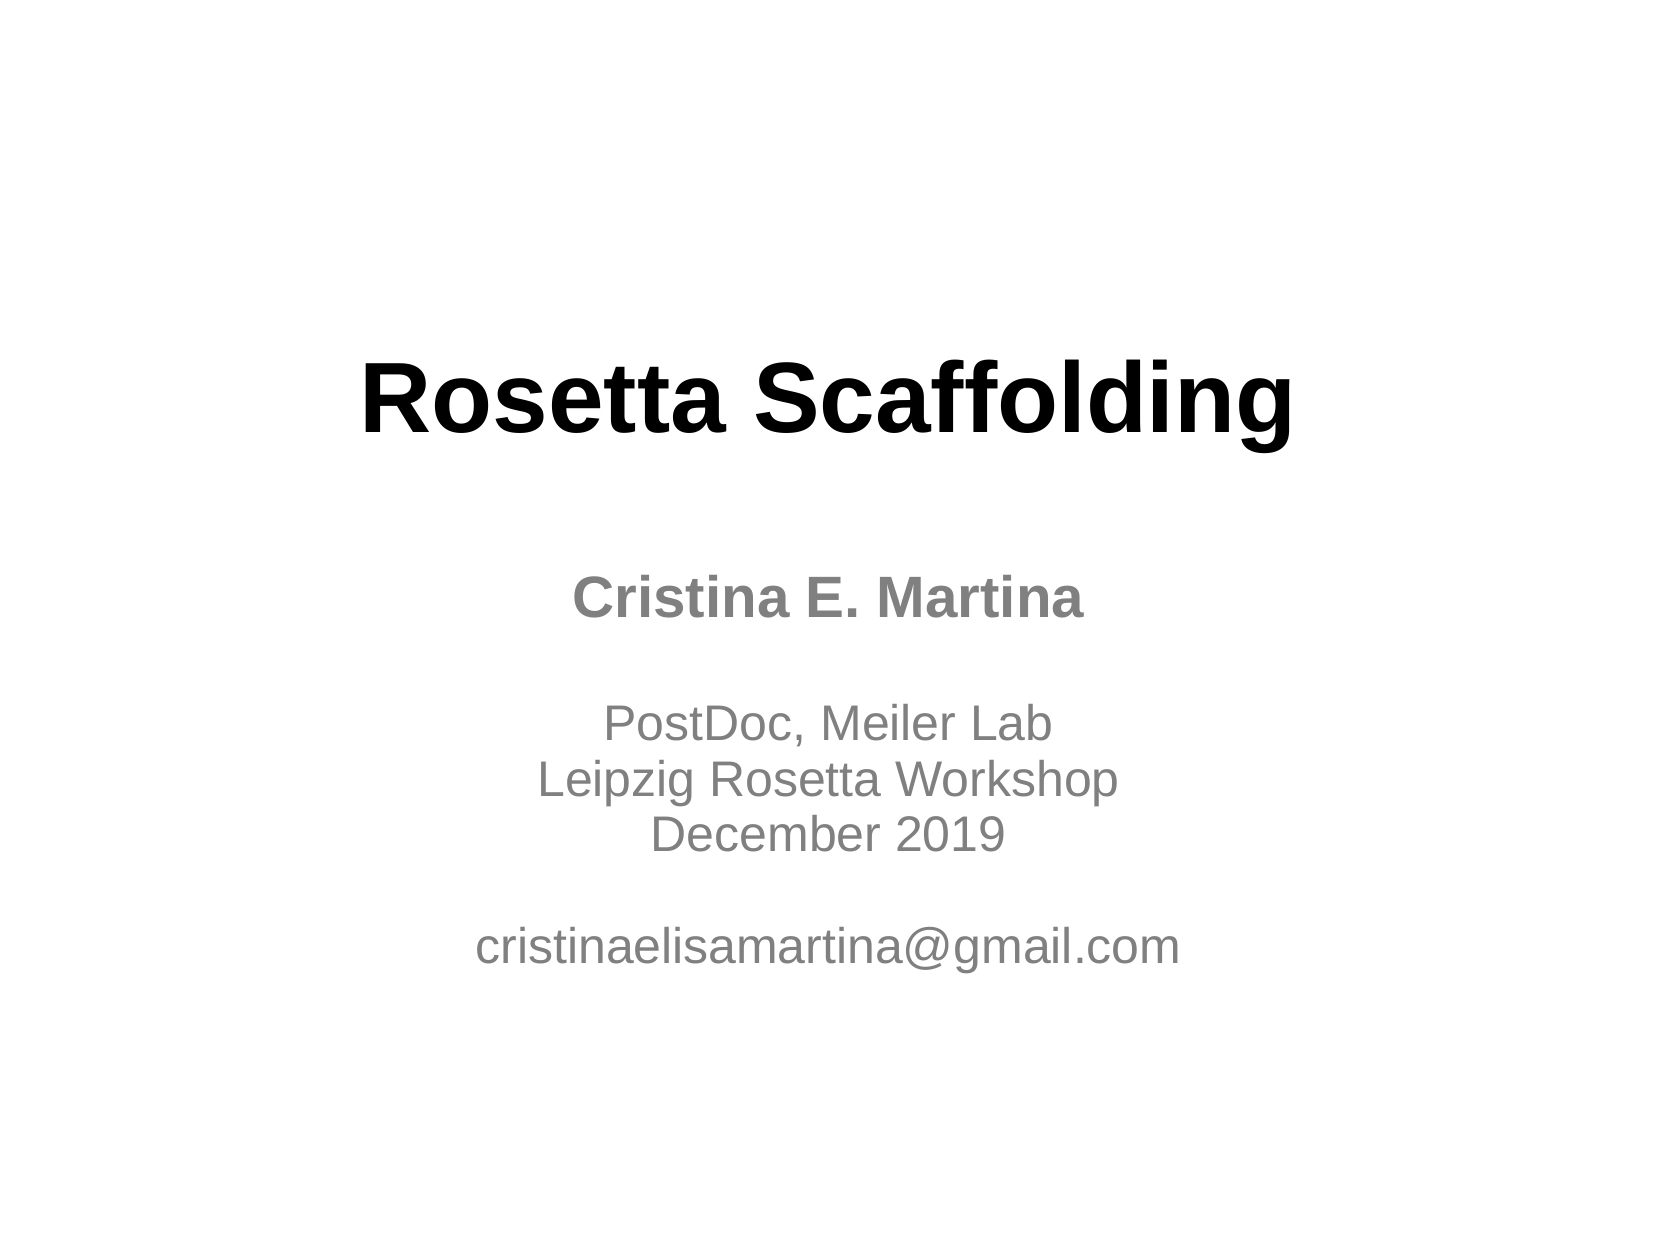

Rosetta Scaffolding
Cristina E. Martina
PostDoc, Meiler Lab
Leipzig Rosetta Workshop
December 2019
cristinaelisamartina@gmail.com